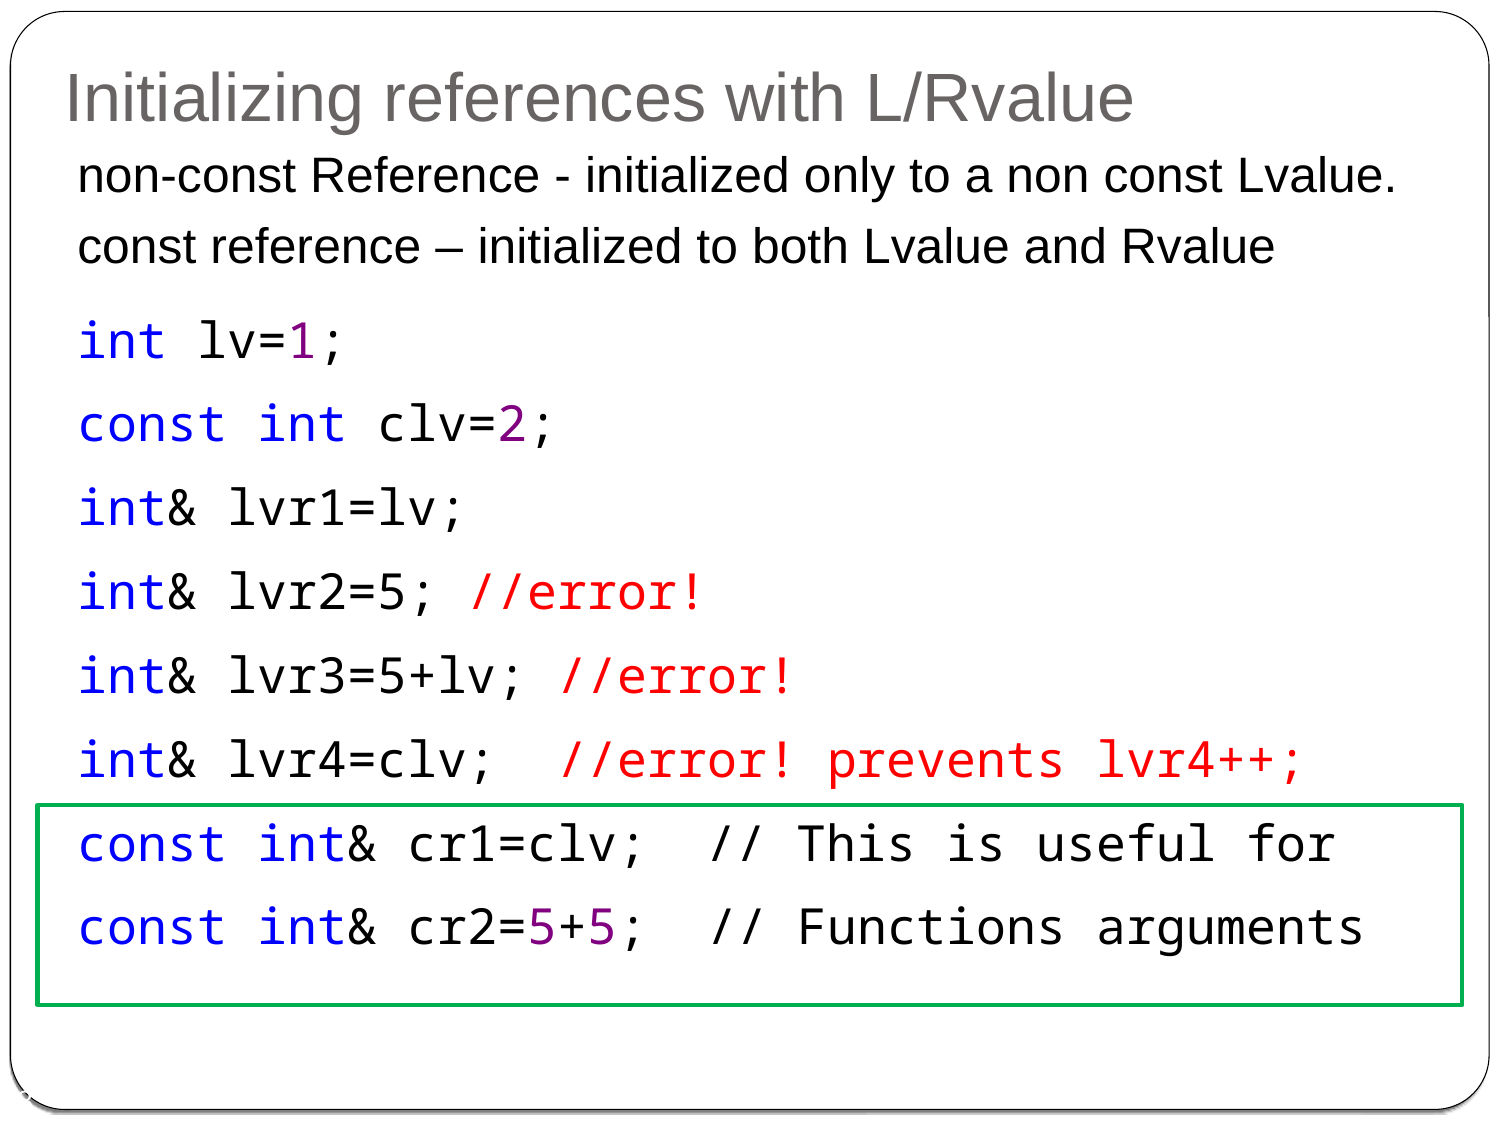

# Initializing references with L/Rvalue
non-const Reference - initialized only to a non const Lvalue.
const reference – initialized to both Lvalue and Rvalue
int lv=1;
const int clv=2;
int& lvr1=lv;
int& lvr2=5; //error!
int& lvr3=5+lv; //error!
int& lvr4=clv; //error! prevents lvr4++;
const int& cr1=clv; // This is useful for
const int& cr2=5+5; // Functions arguments